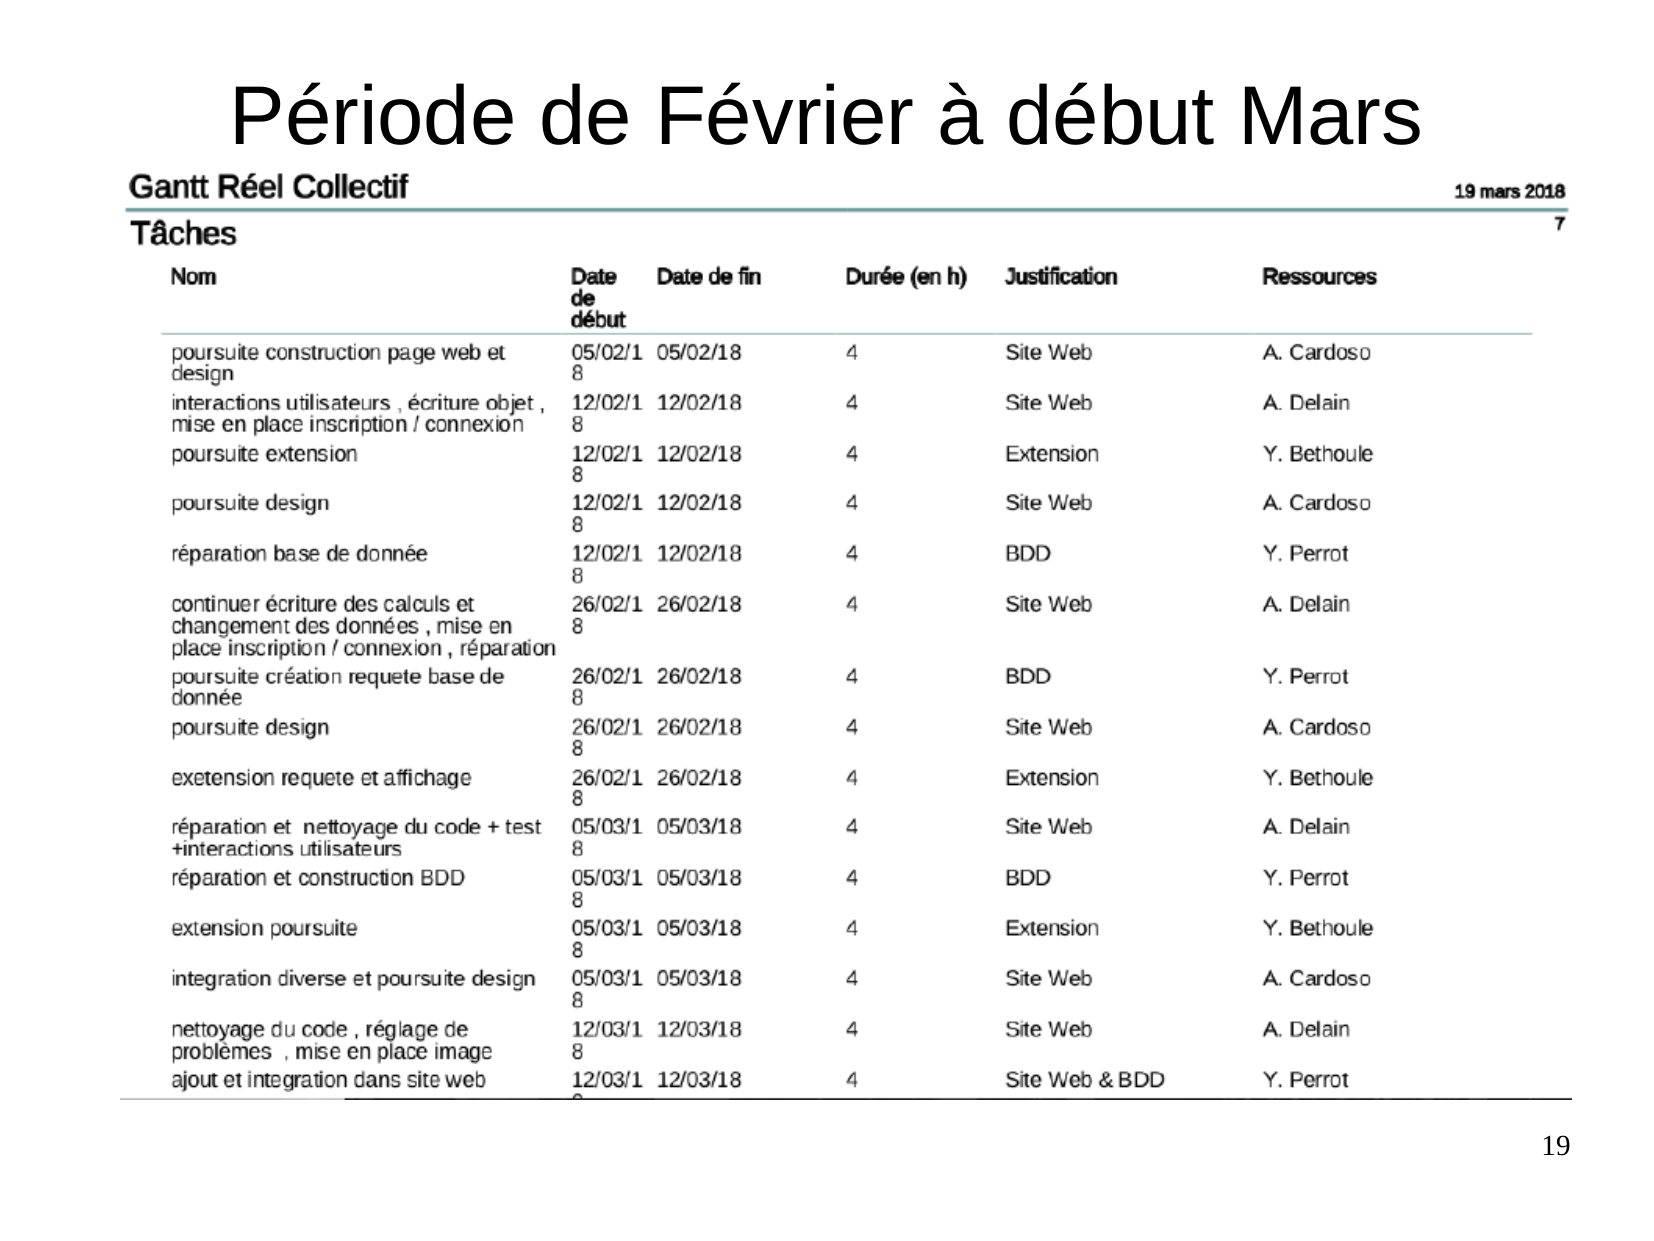

# Période de Février à début Mars
19